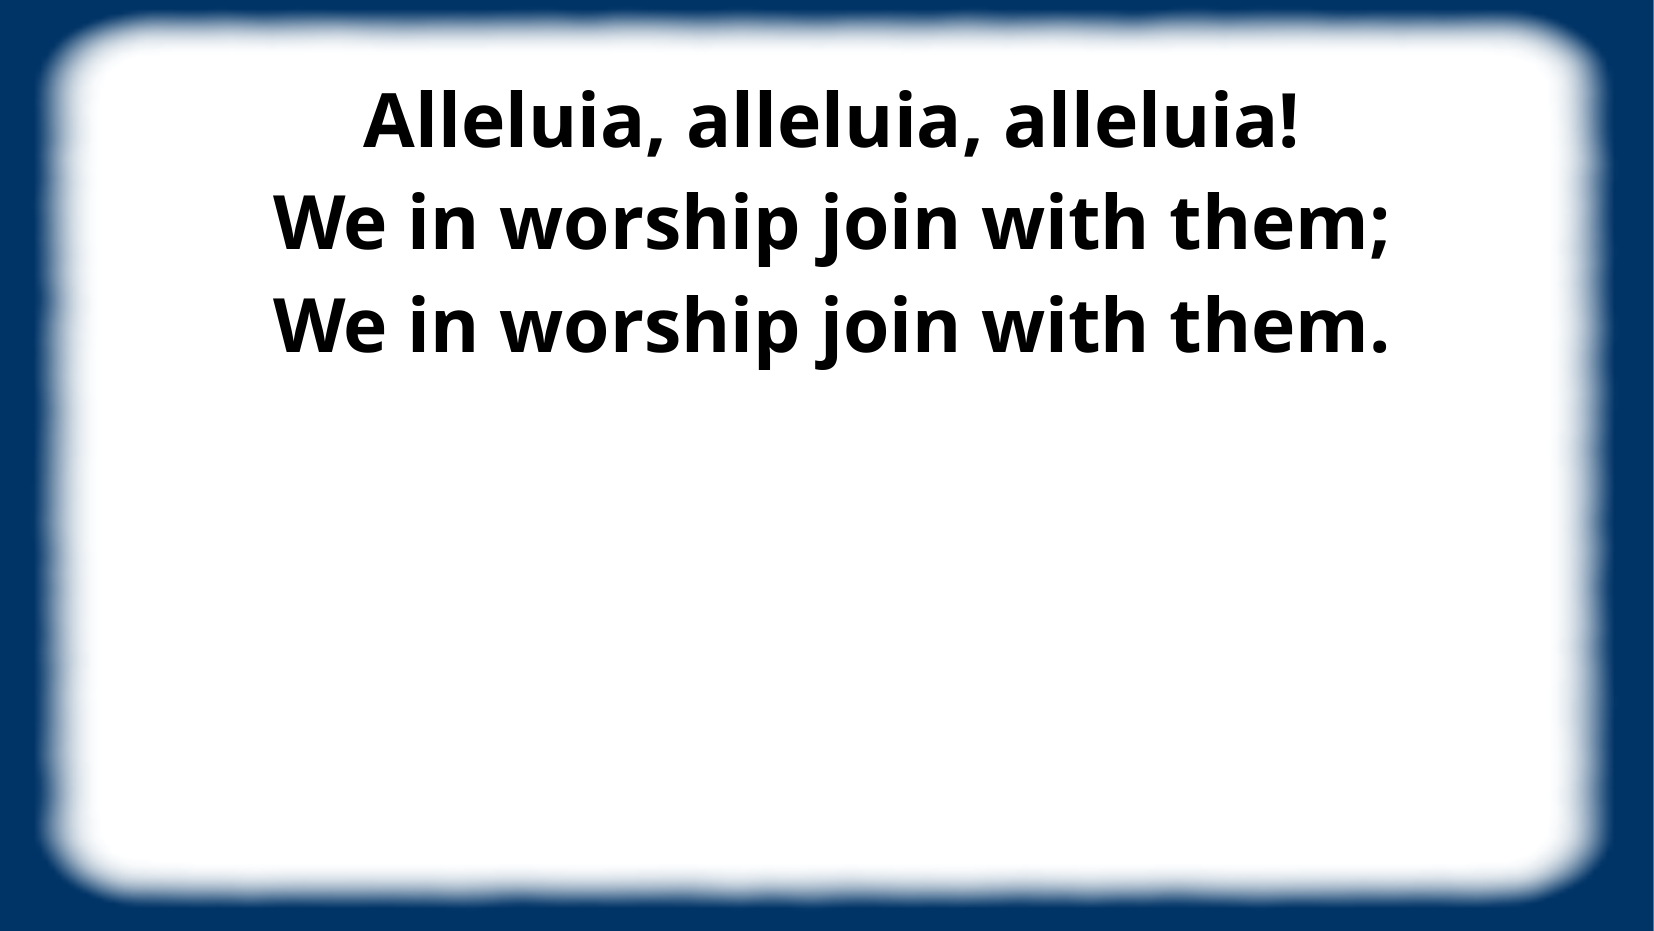

Alleluia, alleluia, alleluia!
We in worship join with them;
We in worship join with them.